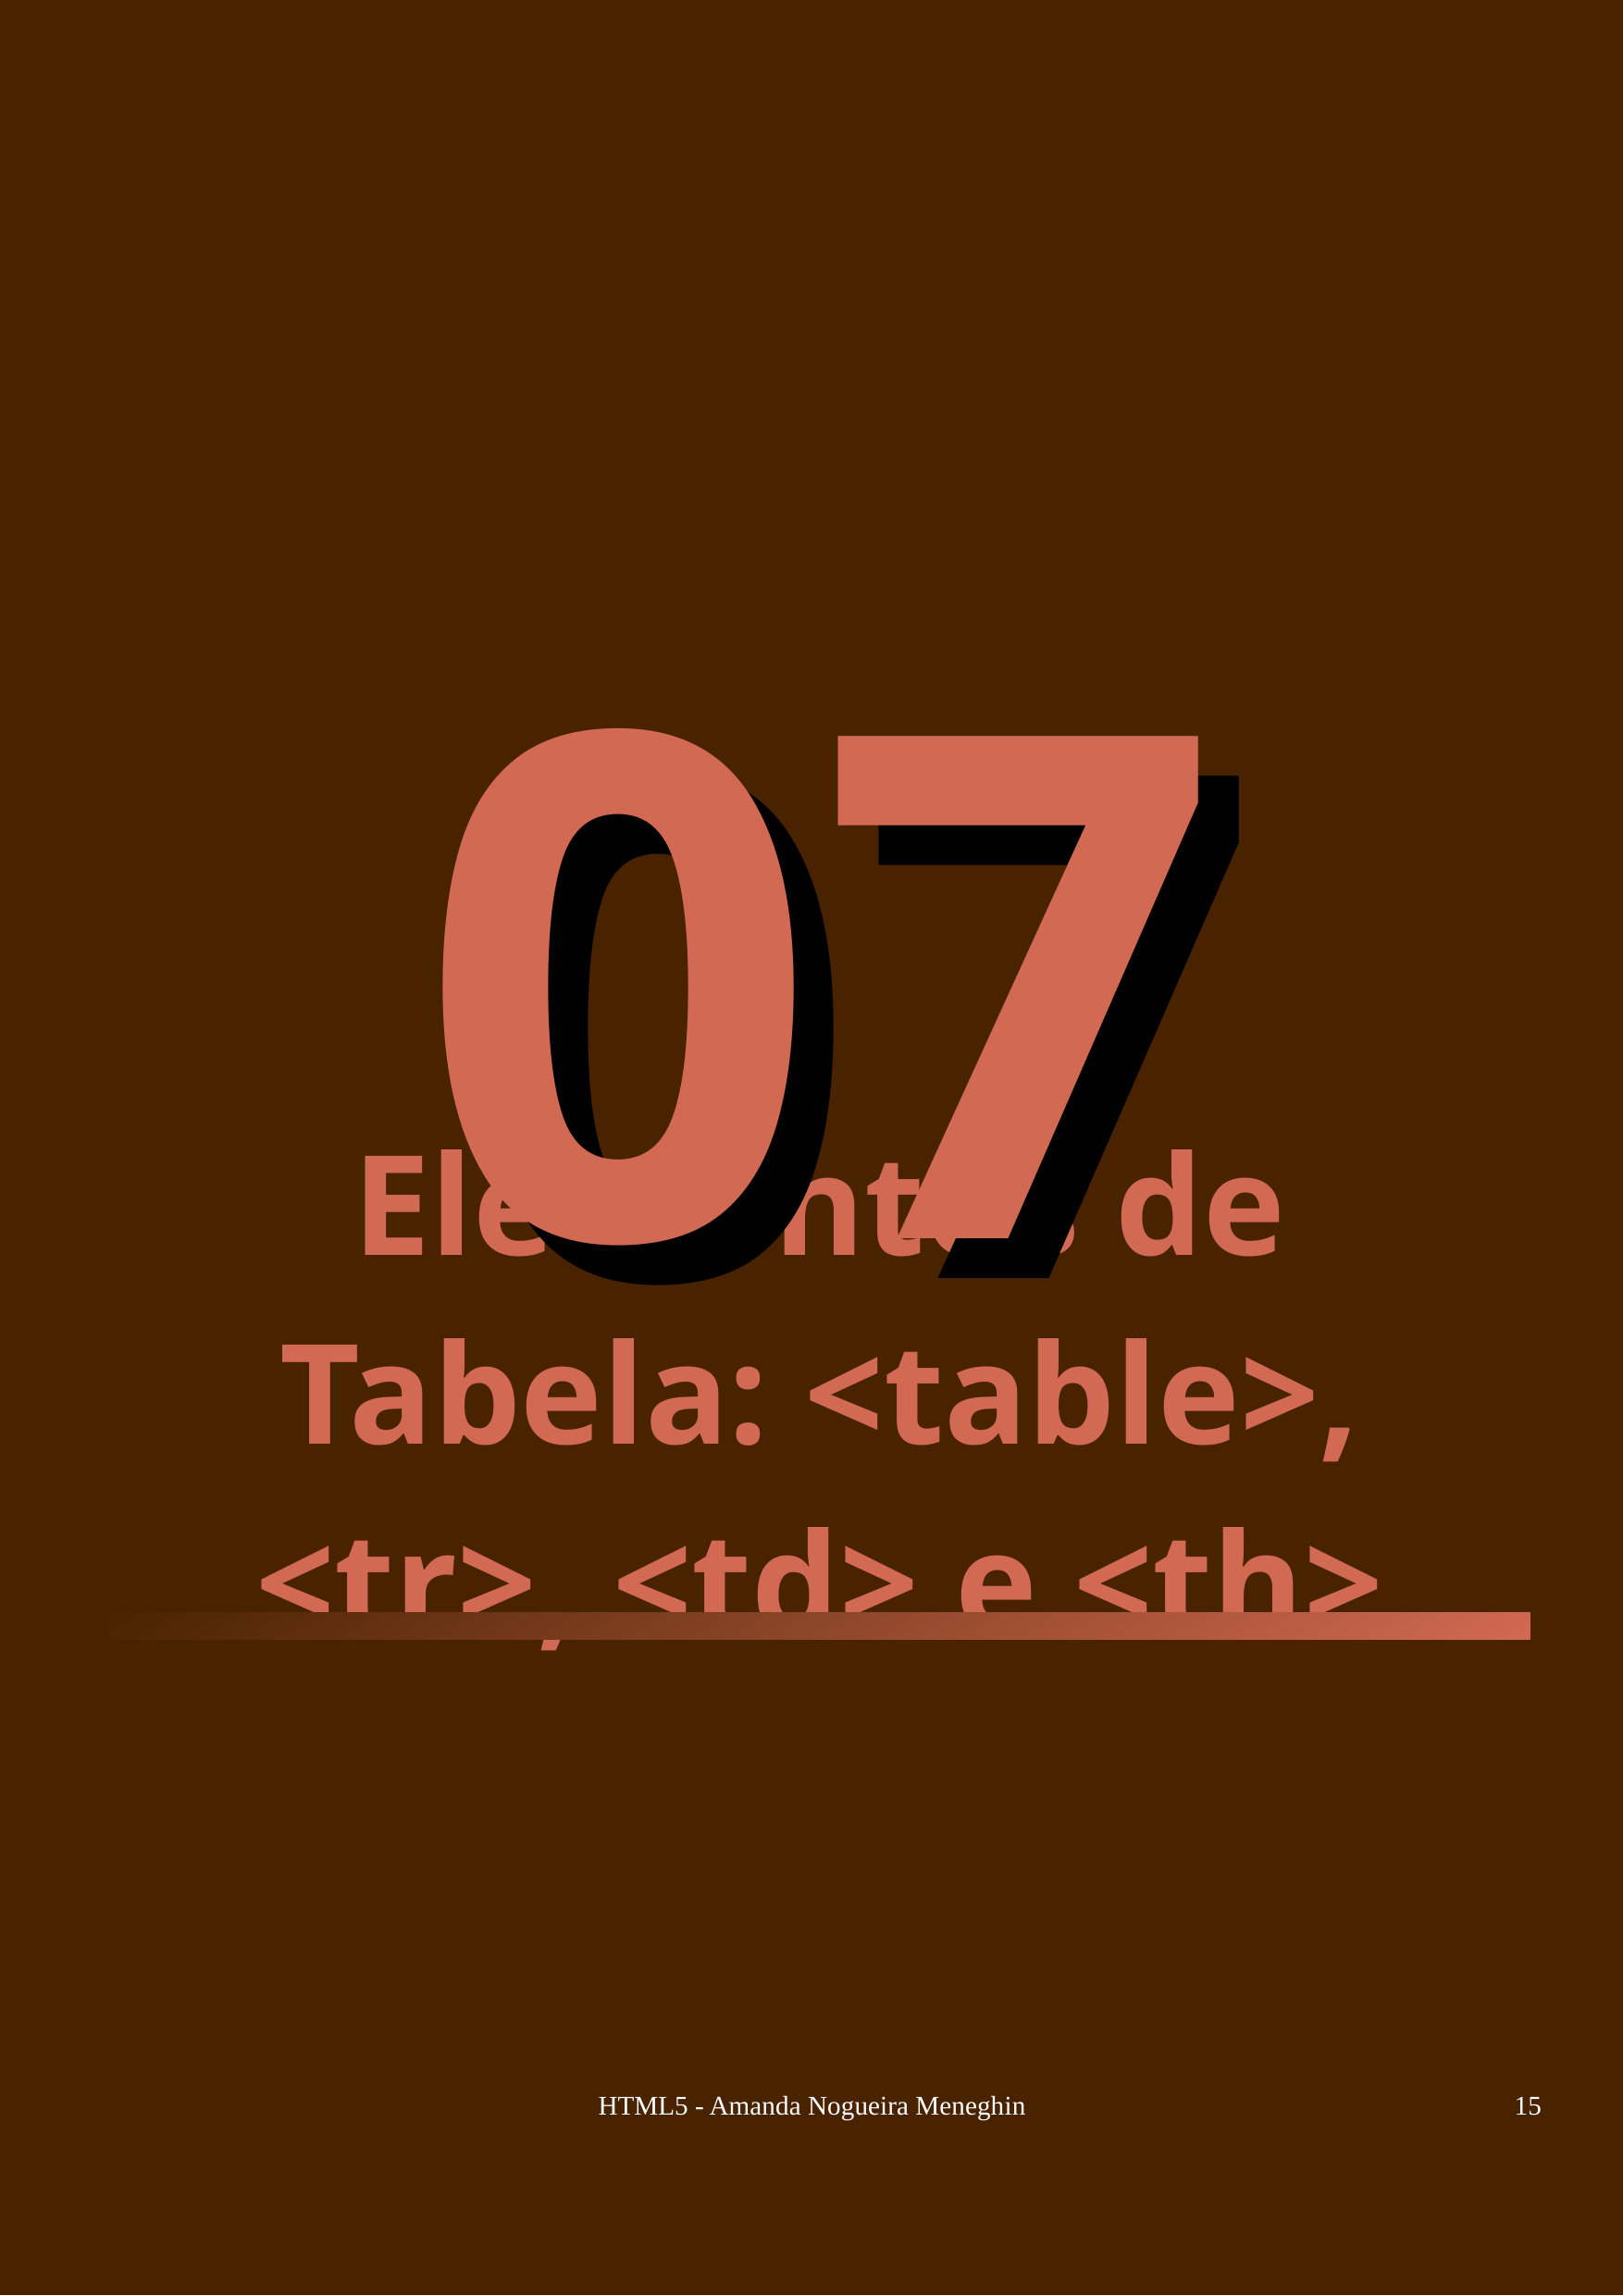

07
Elementos de Tabela: <table>, <tr>, <td> e <th>
HTML5 - Amanda Nogueira Meneghin
15